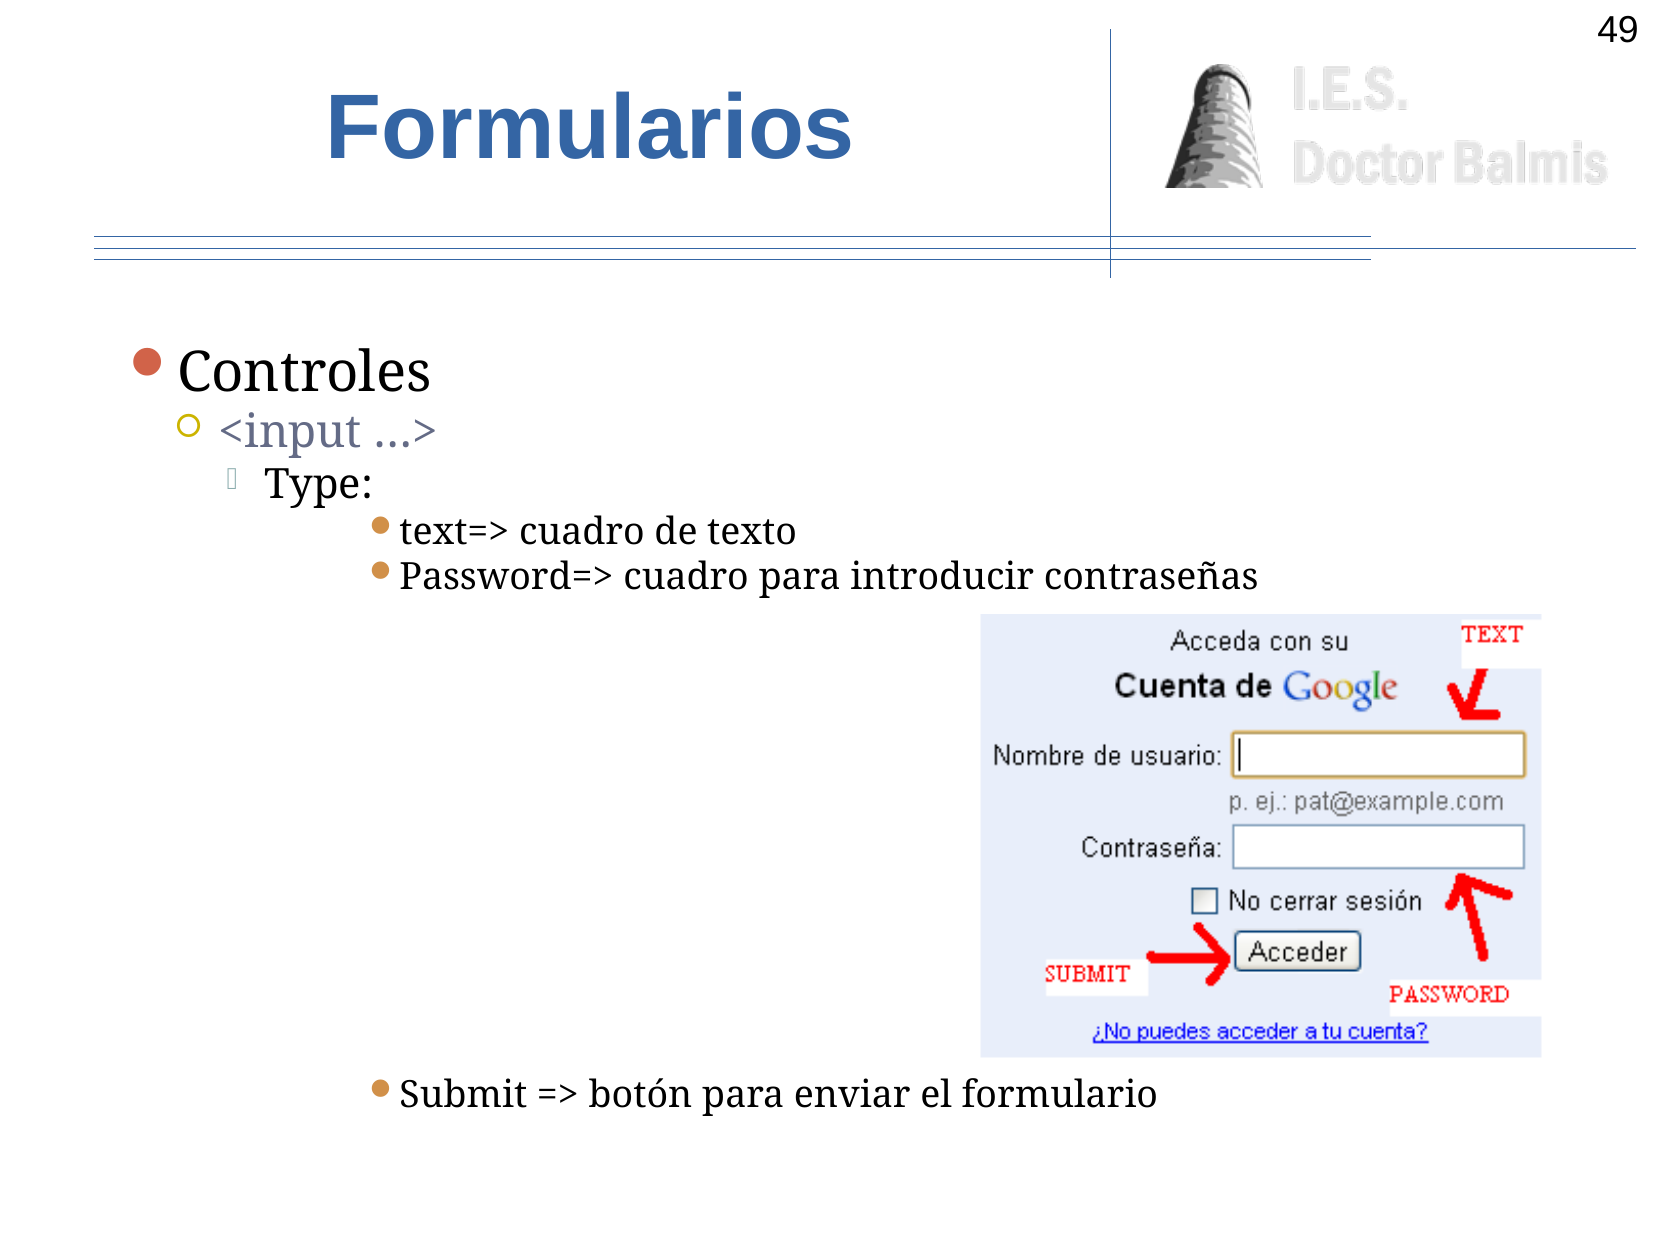

# Formularios
Controles
<input …>
Type:
text=> cuadro de texto
Password=> cuadro para introducir contraseñas
Submit => botón para enviar el formulario